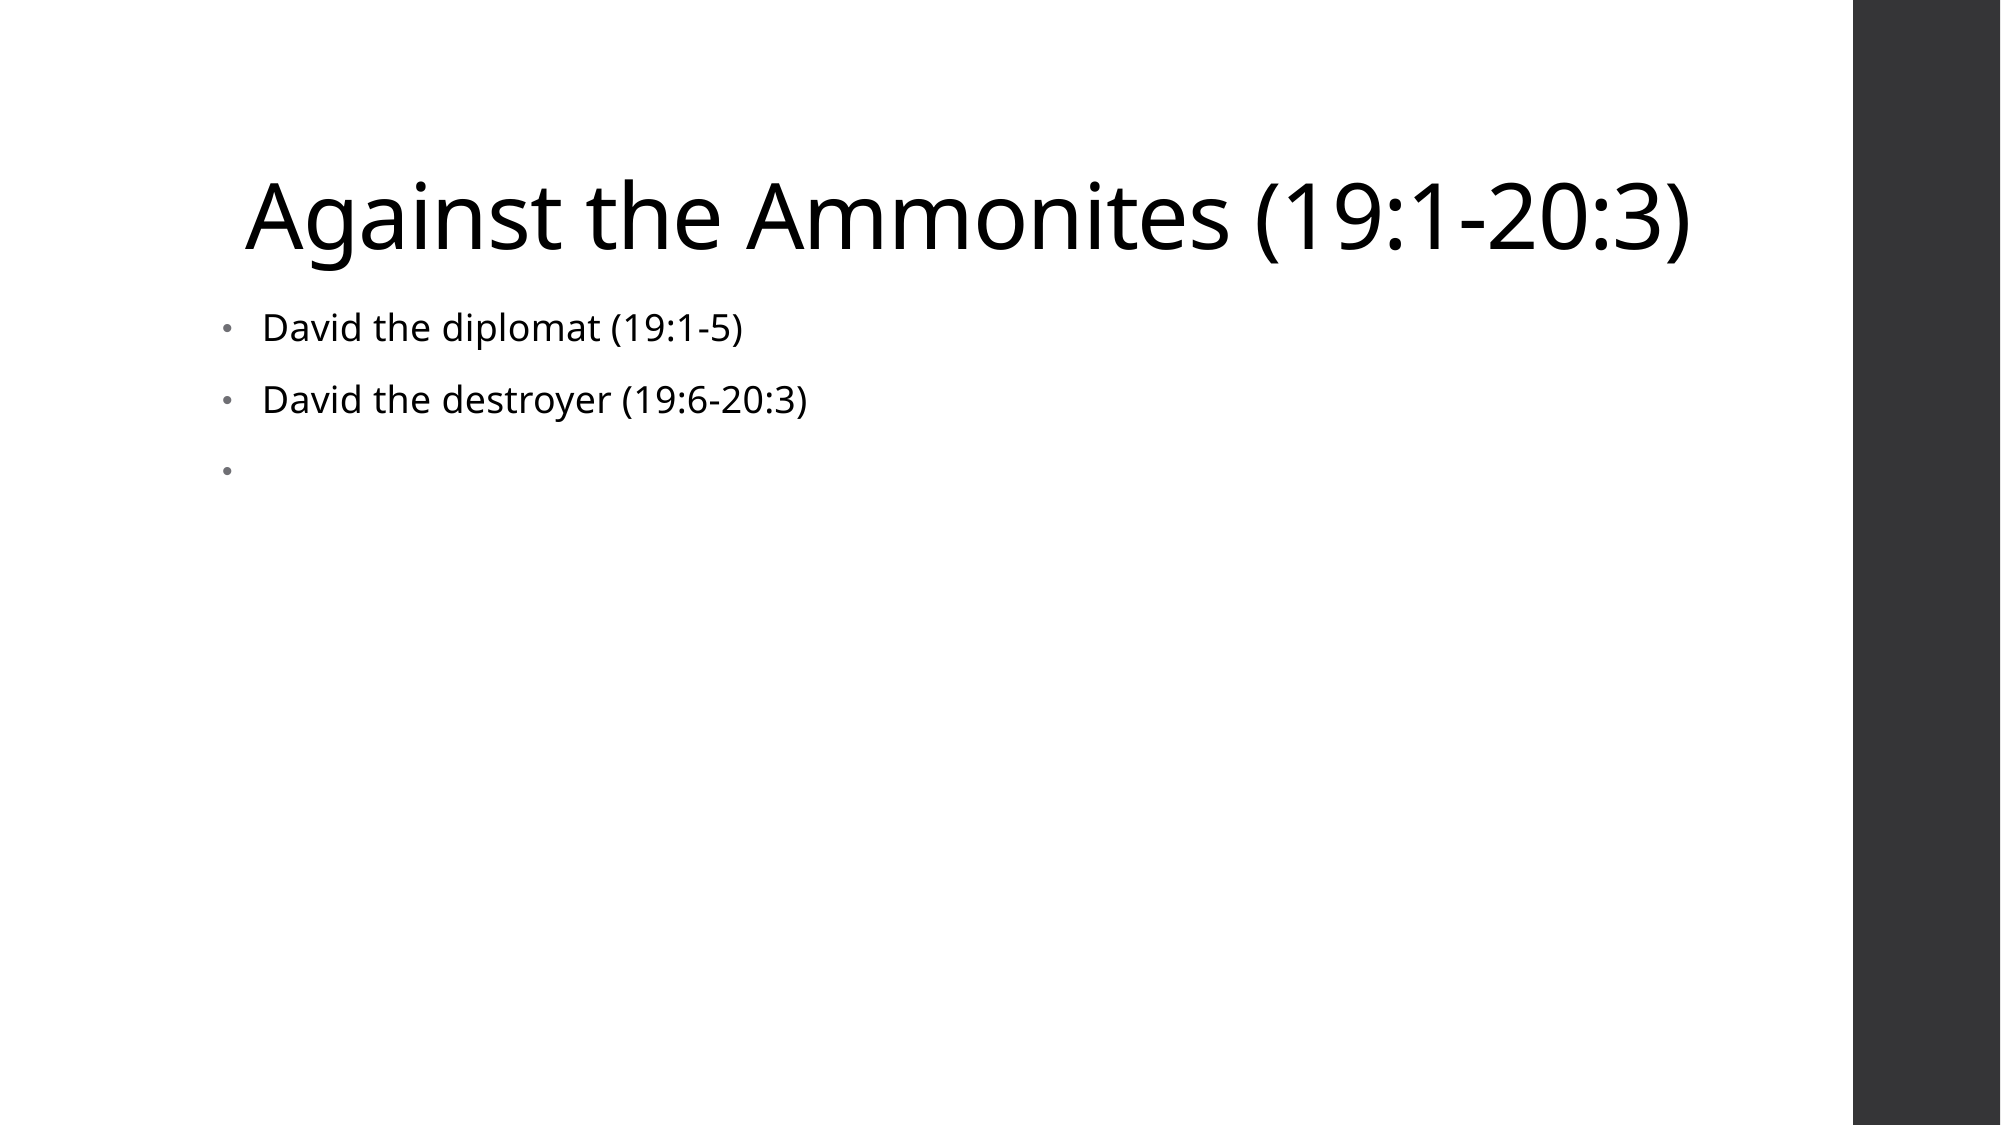

# Against the Ammonites (19:1-20:3)
 David the diplomat (19:1-5)
 David the destroyer (19:6-20:3)